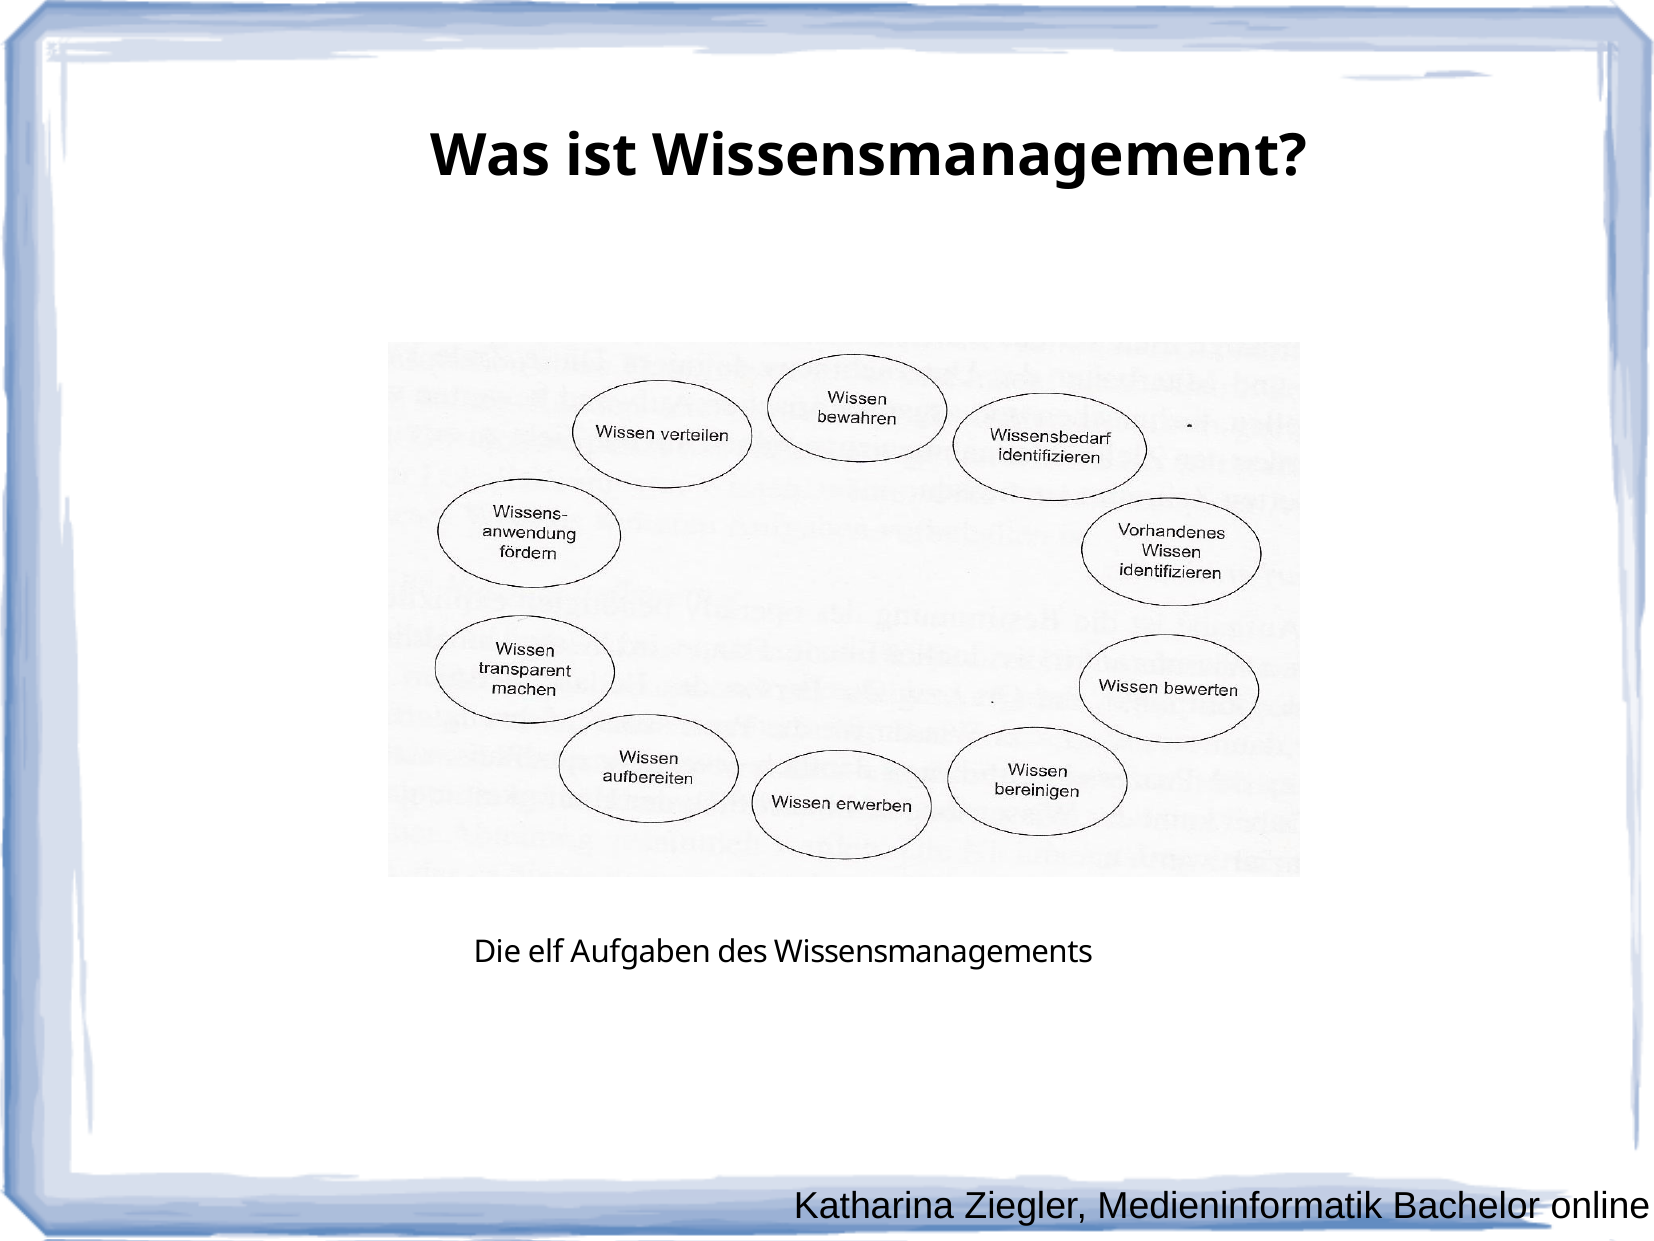

# Was ist Wissensmanagement?
Katharina Ziegler, Medieninformatik Bachelor online